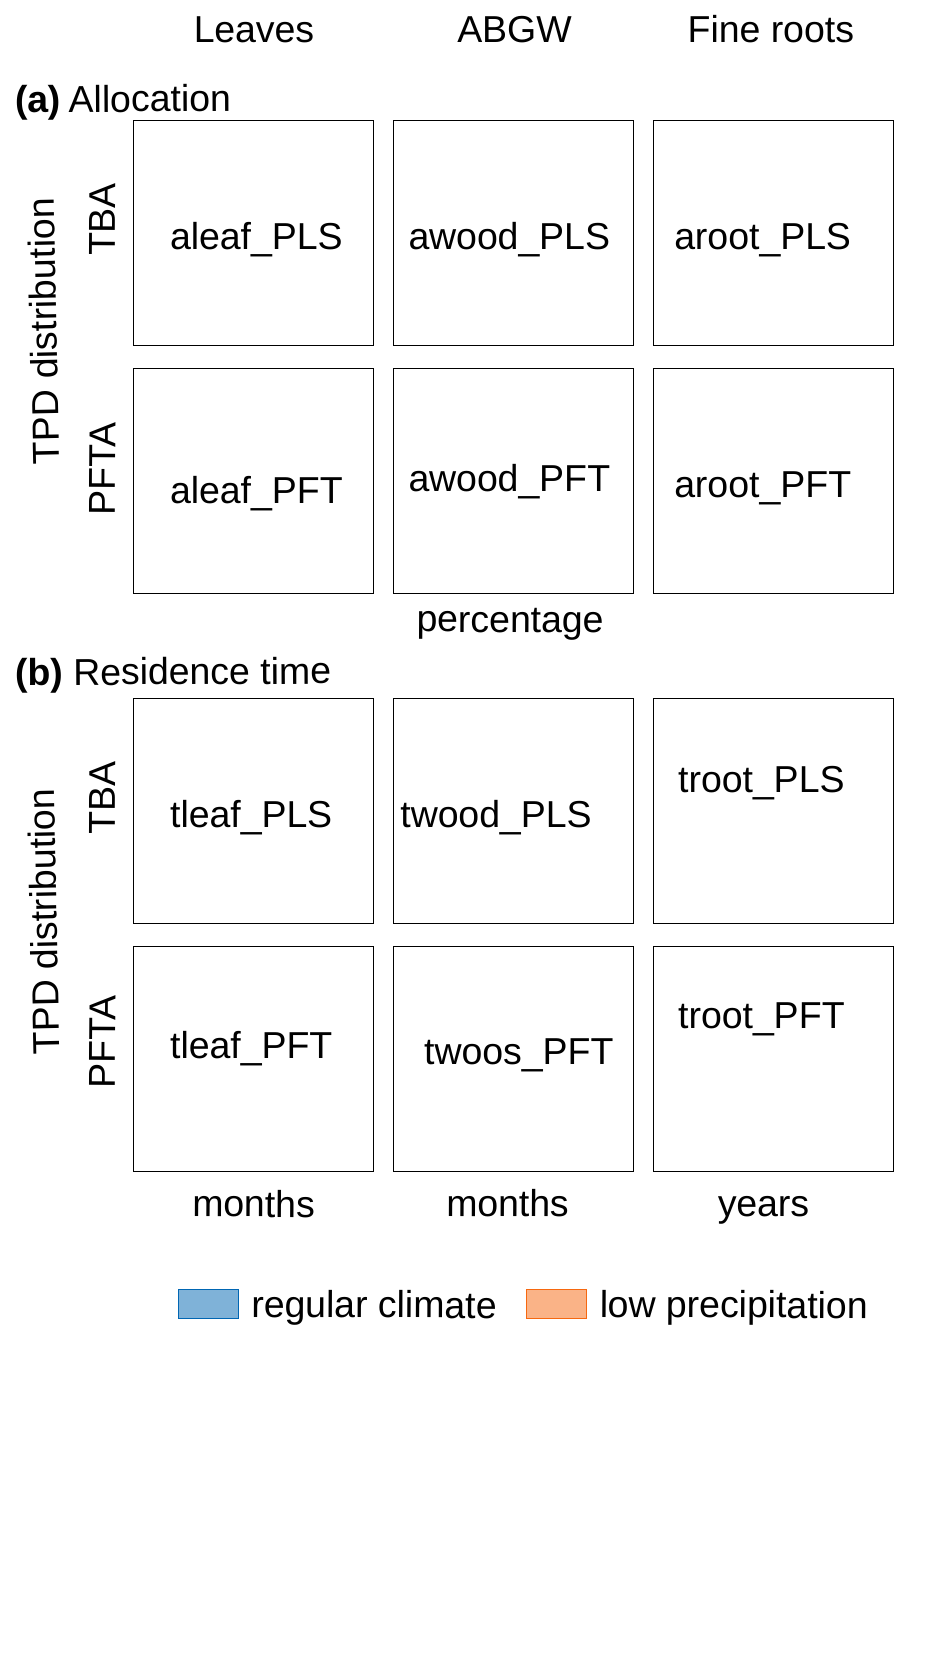

Leaves
ABGW
Fine roots
(a) Allocation
TBA
aleaf_PLS
awood_PLS
aroot_PLS
TPD distribution
PFTA
awood_PFT
aroot_PFT
aleaf_PFT
percentage
(b) Residence time
TBA
troot_PLS
tleaf_PLS
twood_PLS
TPD distribution
PFTA
troot_PFT
tleaf_PFT
twoos_PFT
months
months
years
regular climate
low precipitation